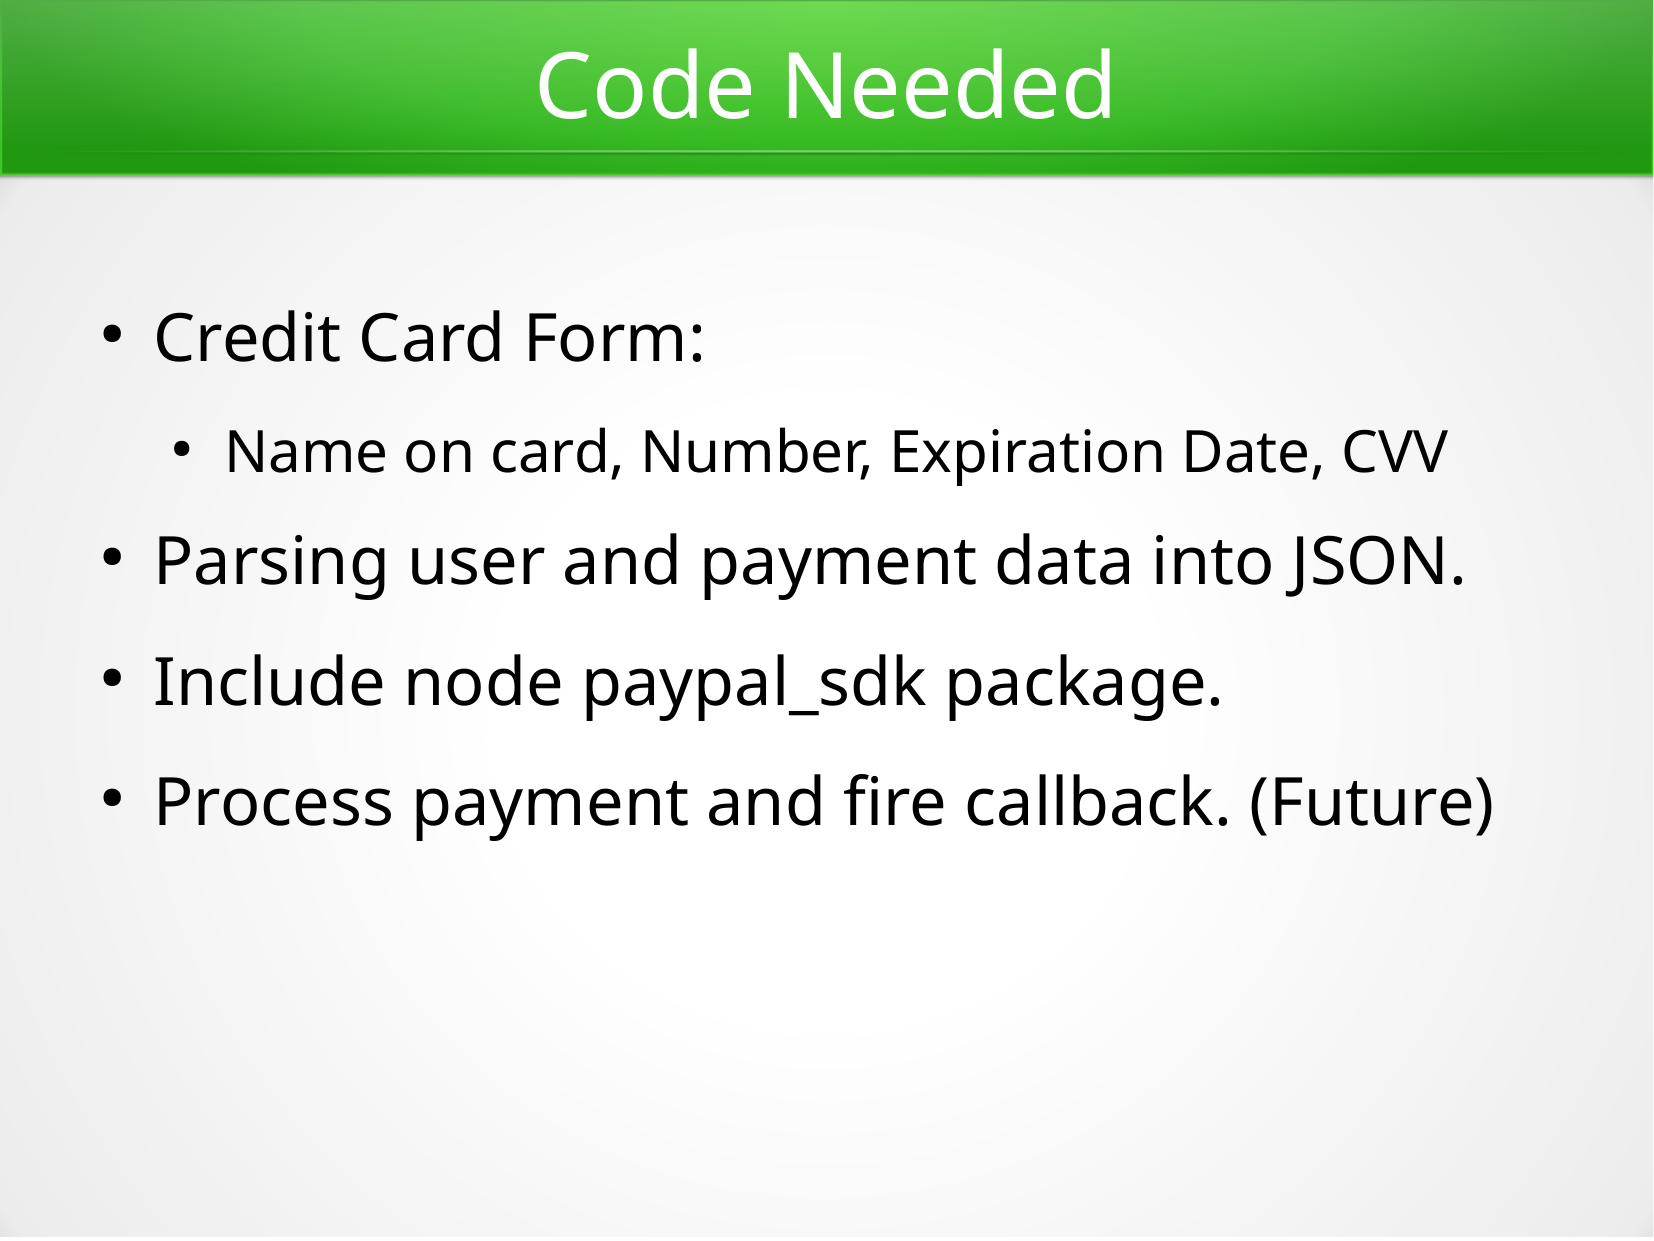

# Code Needed
Credit Card Form:
Name on card, Number, Expiration Date, CVV
Parsing user and payment data into JSON.
Include node paypal_sdk package.
Process payment and fire callback. (Future)